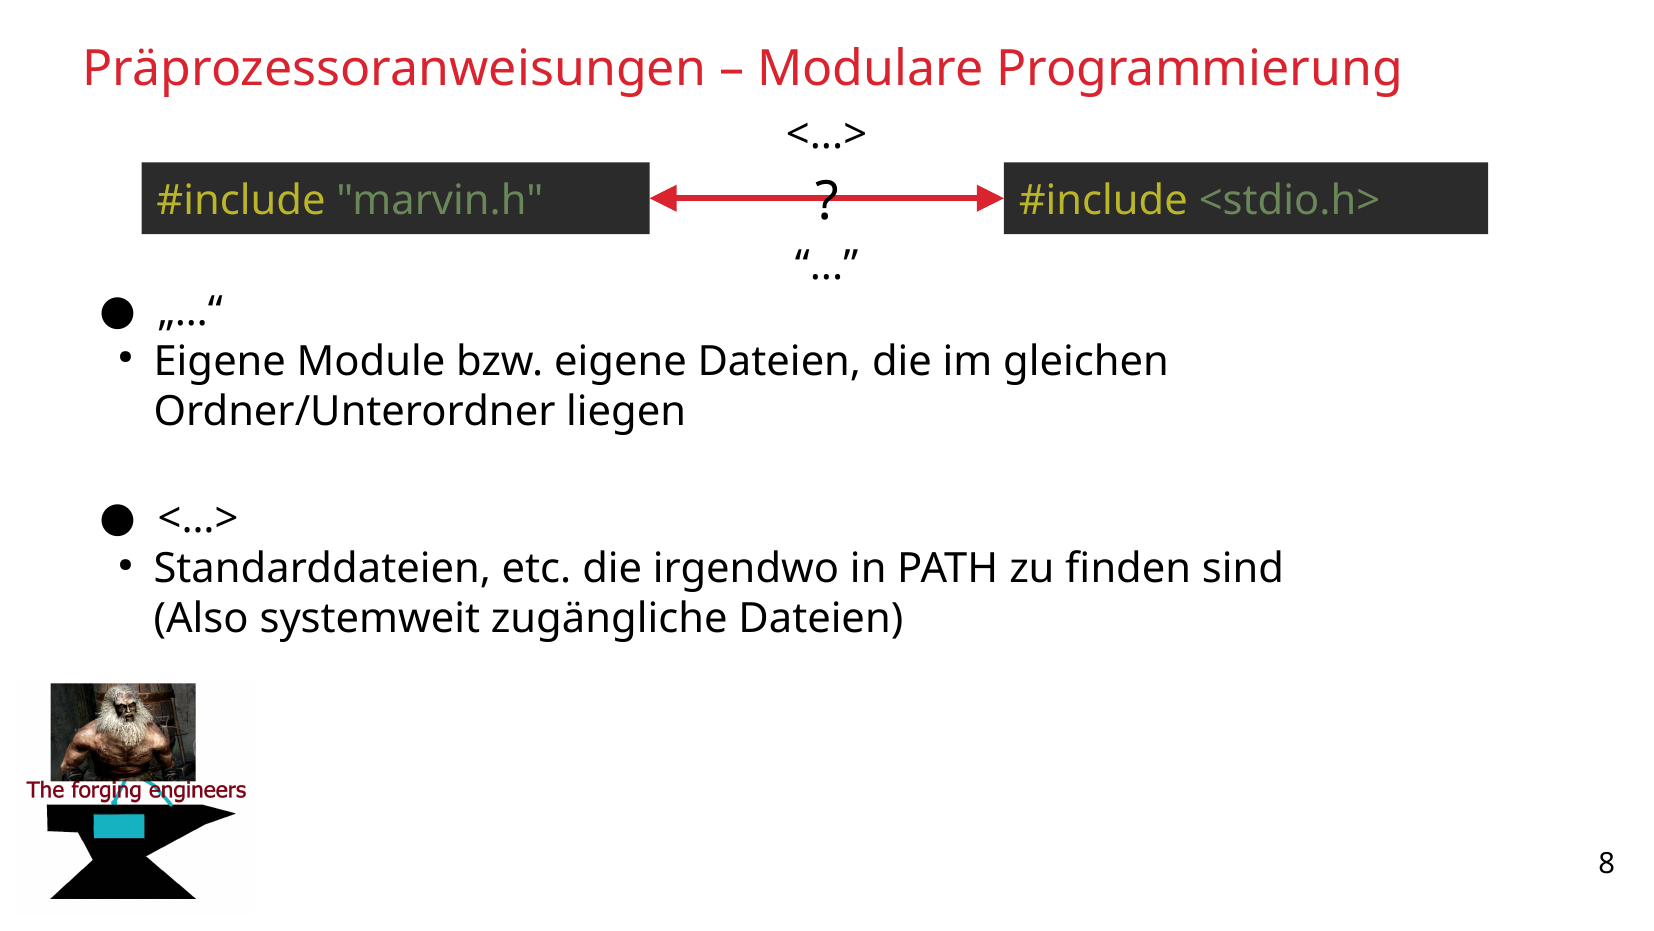

# Präprozessoranweisungen – Modulare Programmierung
#include "marvin.h"
#include <stdio.h>
„…“
Eigene Module bzw. eigene Dateien, die im gleichen Ordner/Unterordner liegen
<…>
Standarddateien, etc. die irgendwo in PATH zu finden sind
(Also systemweit zugängliche Dateien)